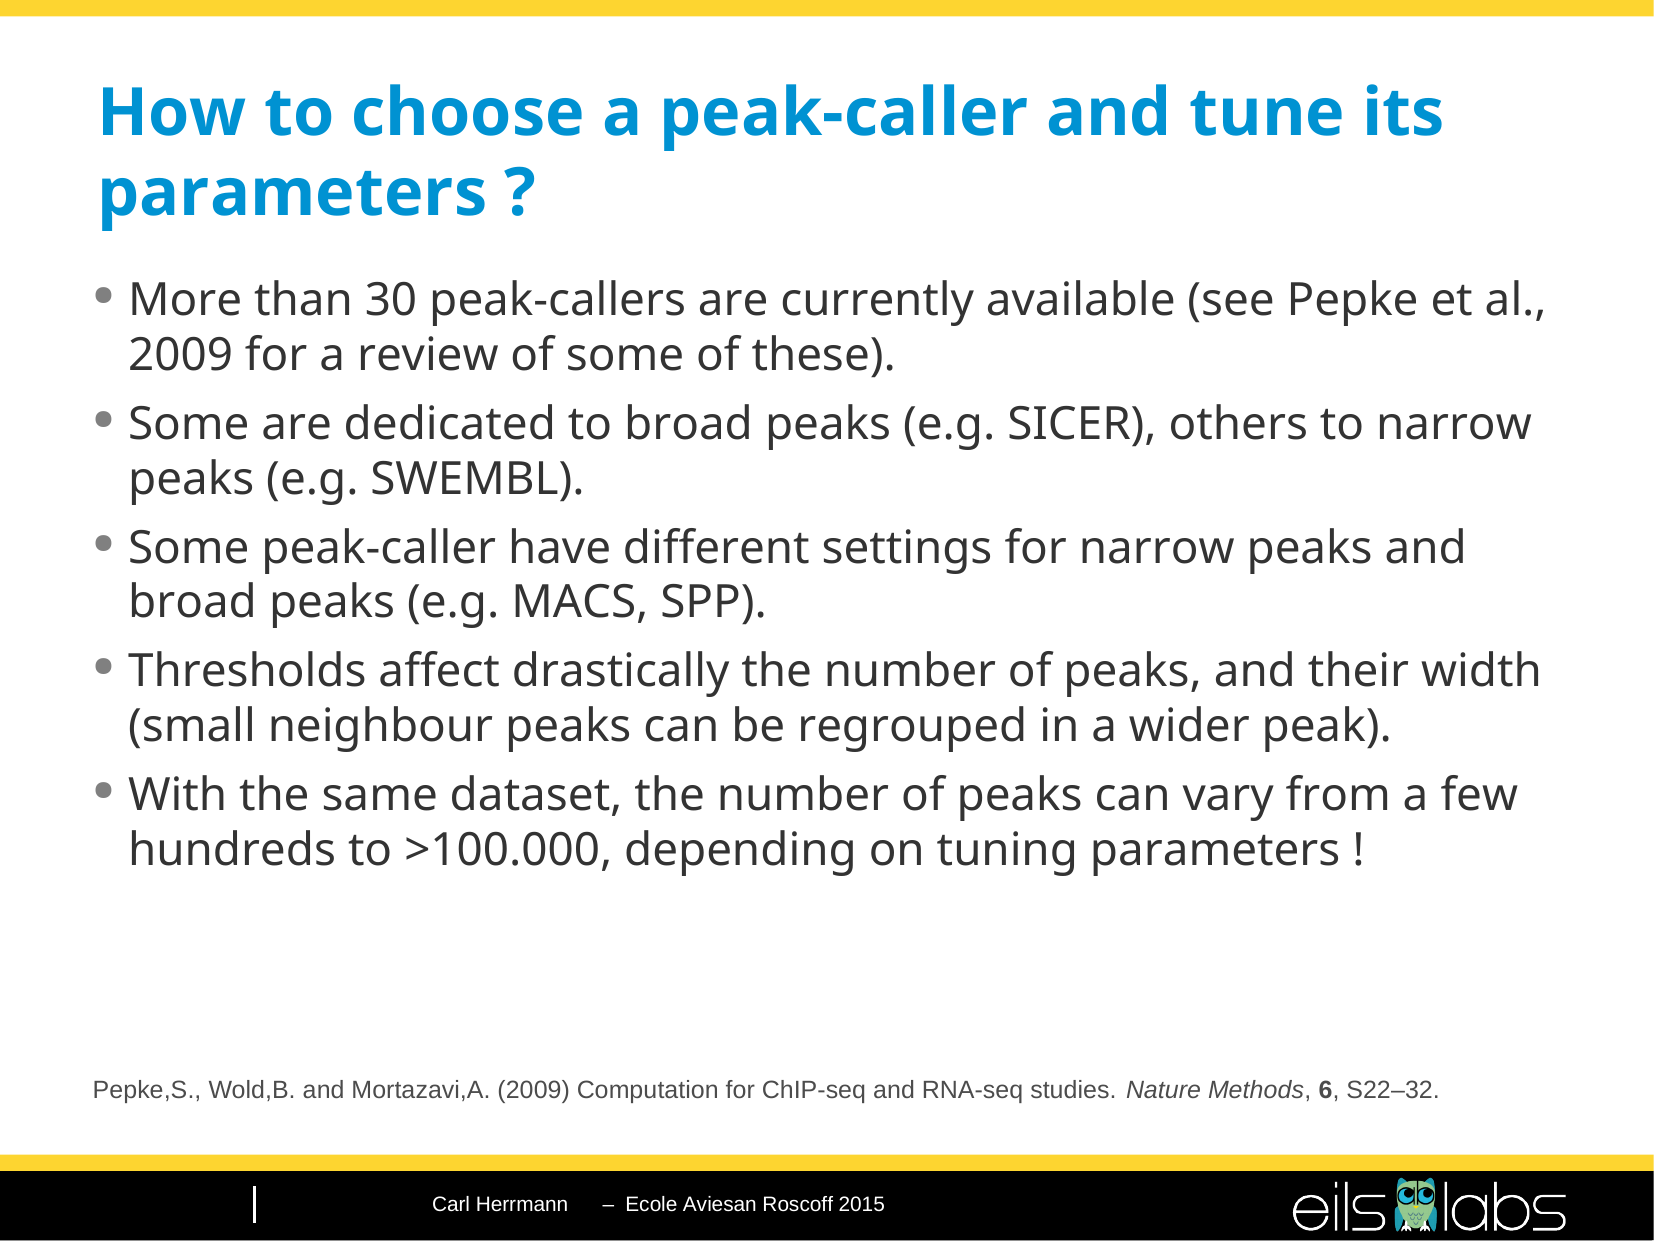

# How to choose a peak-caller and tune its parameters ?
More than 30 peak-callers are currently available (see Pepke et al., 2009 for a review of some of these).
Some are dedicated to broad peaks (e.g. SICER), others to narrow peaks (e.g. SWEMBL).
Some peak-caller have different settings for narrow peaks and broad peaks (e.g. MACS, SPP).
Thresholds affect drastically the number of peaks, and their width (small neighbour peaks can be regrouped in a wider peak).
With the same dataset, the number of peaks can vary from a few hundreds to >100.000, depending on tuning parameters !
Pepke,S., Wold,B. and Mortazavi,A. (2009) Computation for ChIP-seq and RNA-seq studies. Nature Methods, 6, S22–32.